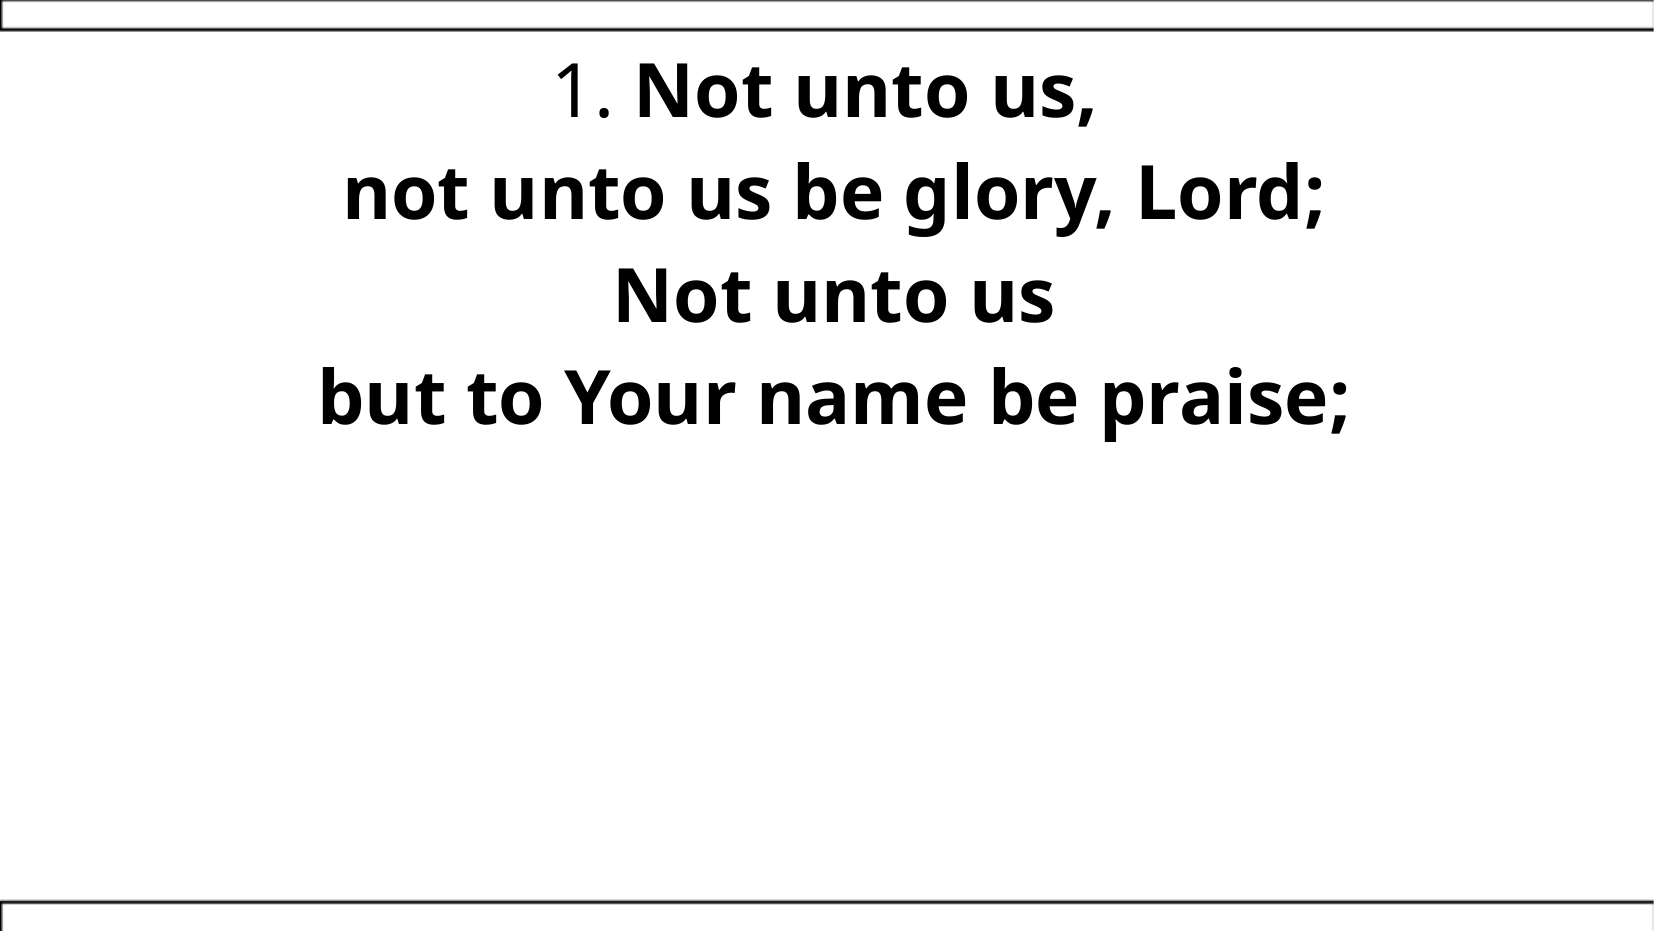

1. Not unto us,
not unto us be glory, Lord;
Not unto us
but to Your name be praise;